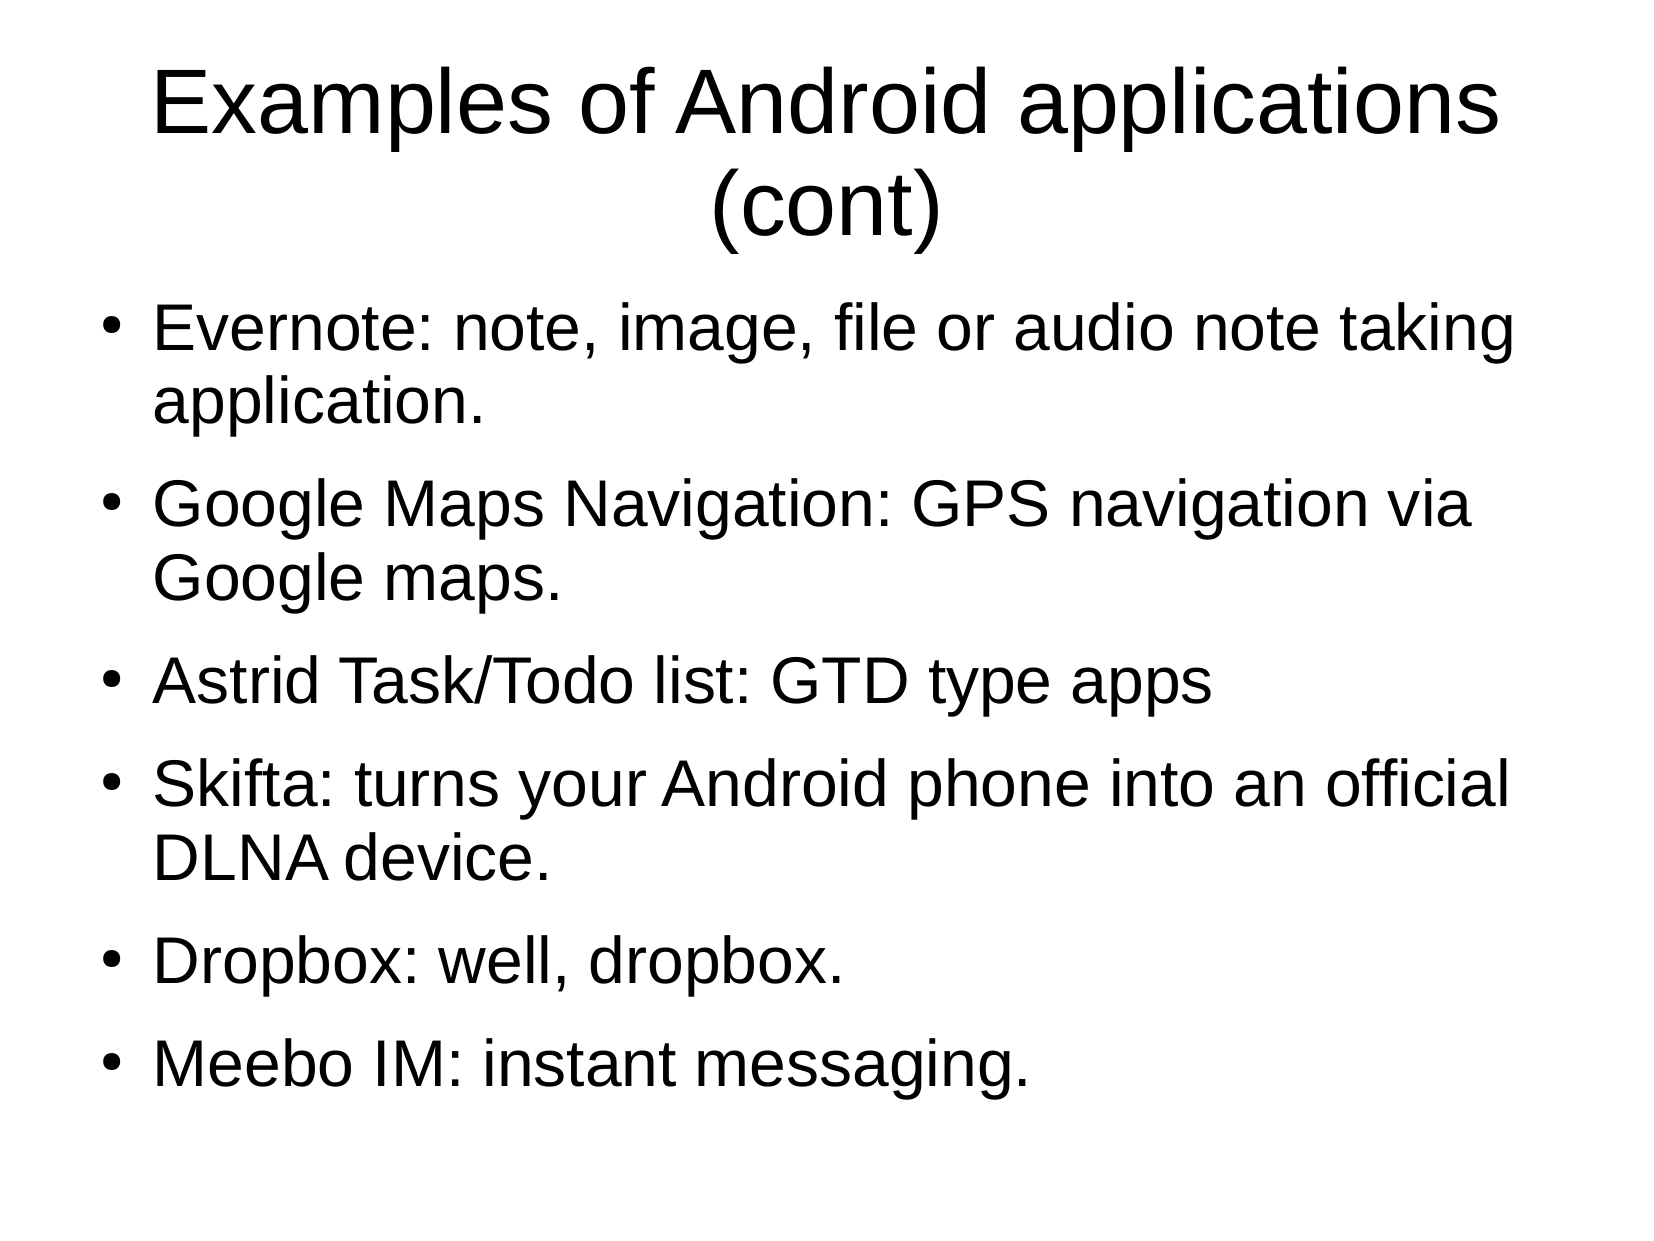

# Examples of Android applications (cont)
Evernote: note, image, file or audio note taking application.
Google Maps Navigation: GPS navigation via Google maps.
Astrid Task/Todo list: GTD type apps
Skifta: turns your Android phone into an official DLNA device.
Dropbox: well, dropbox.
Meebo IM: instant messaging.